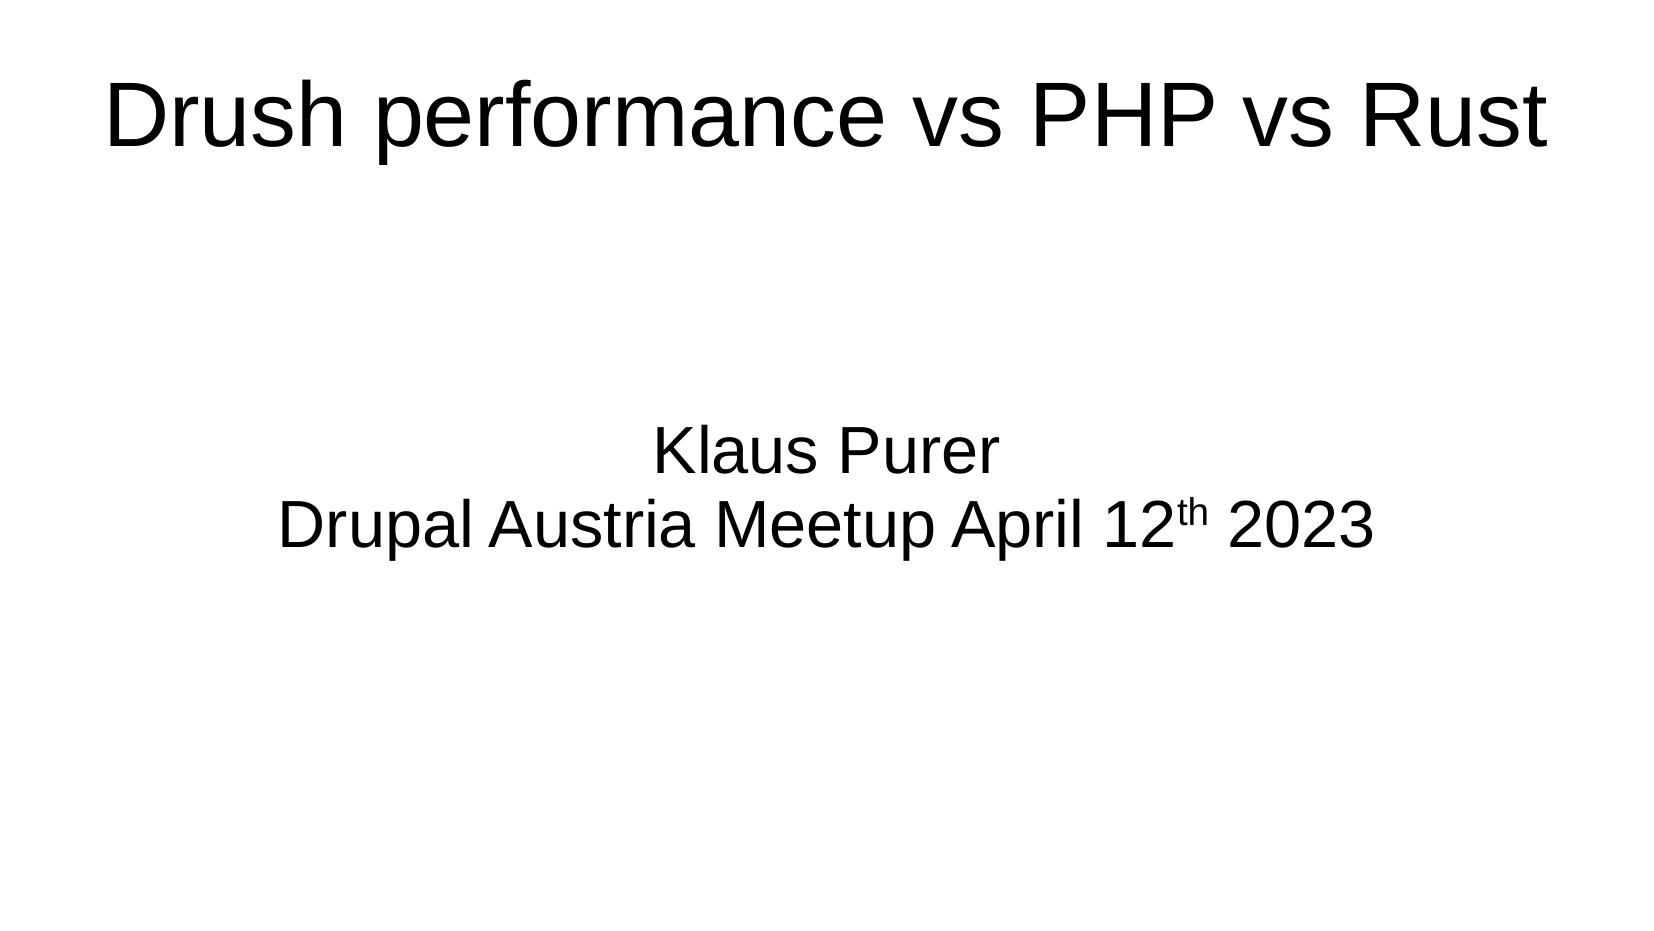

# Drush performance vs PHP vs Rust
Klaus Purer
Drupal Austria Meetup April 12th 2023